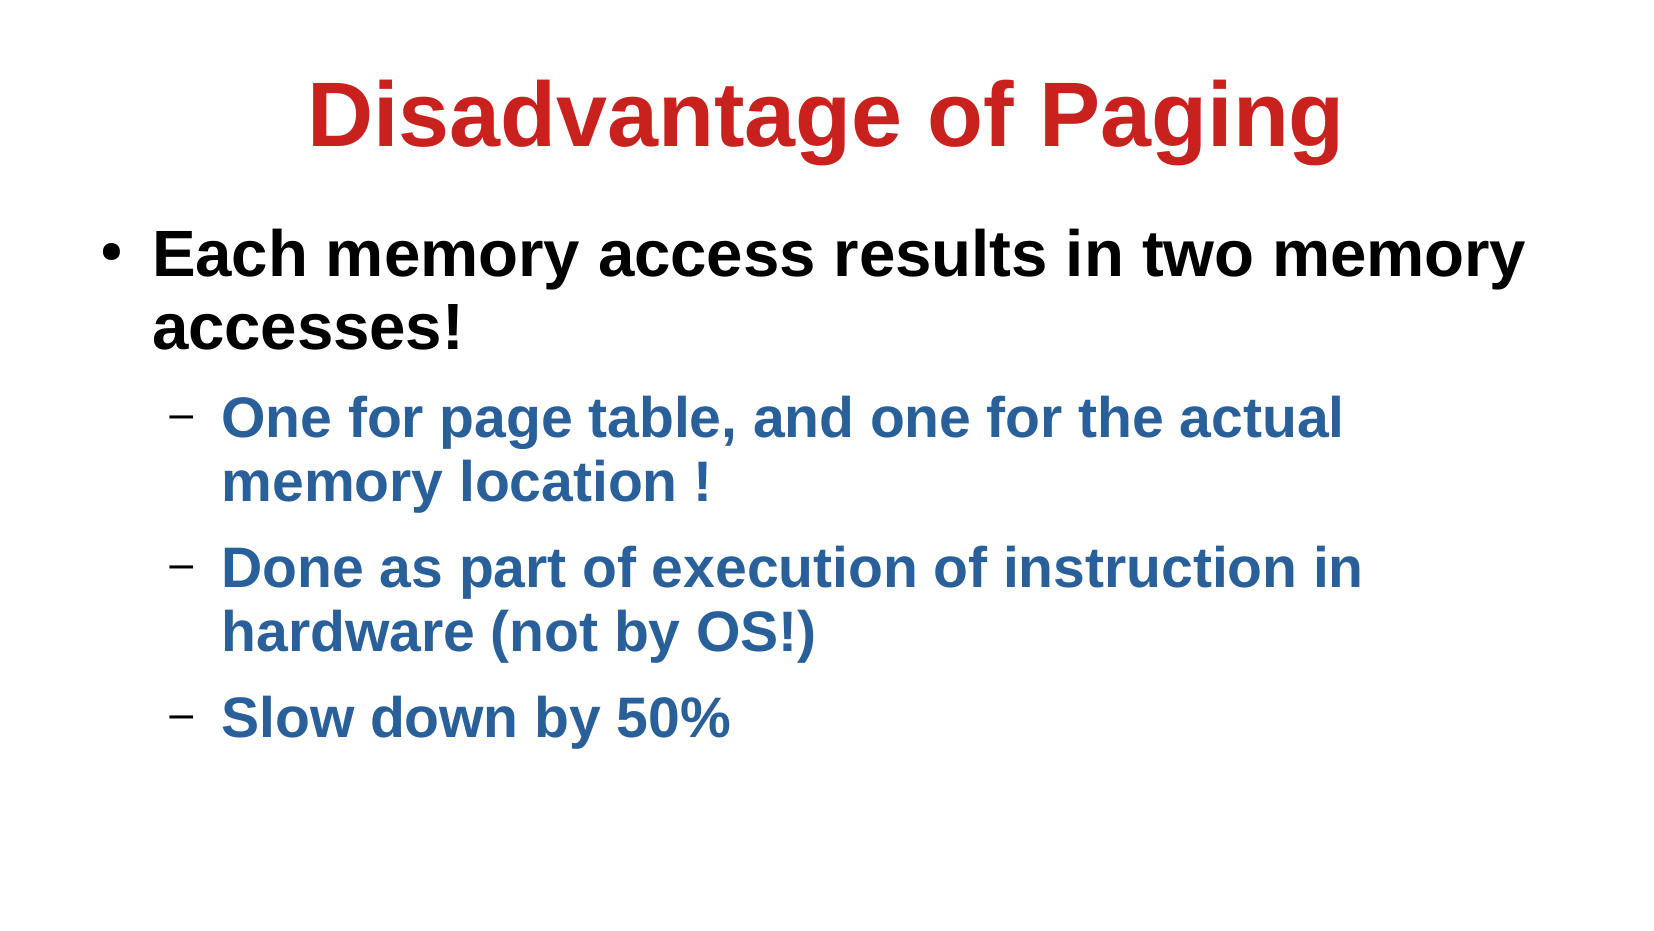

# Disadvantage of Paging
Each memory access results in two memory accesses!
One for page table, and one for the actual memory location !
Done as part of execution of instruction in hardware (not by OS!)
Slow down by 50%